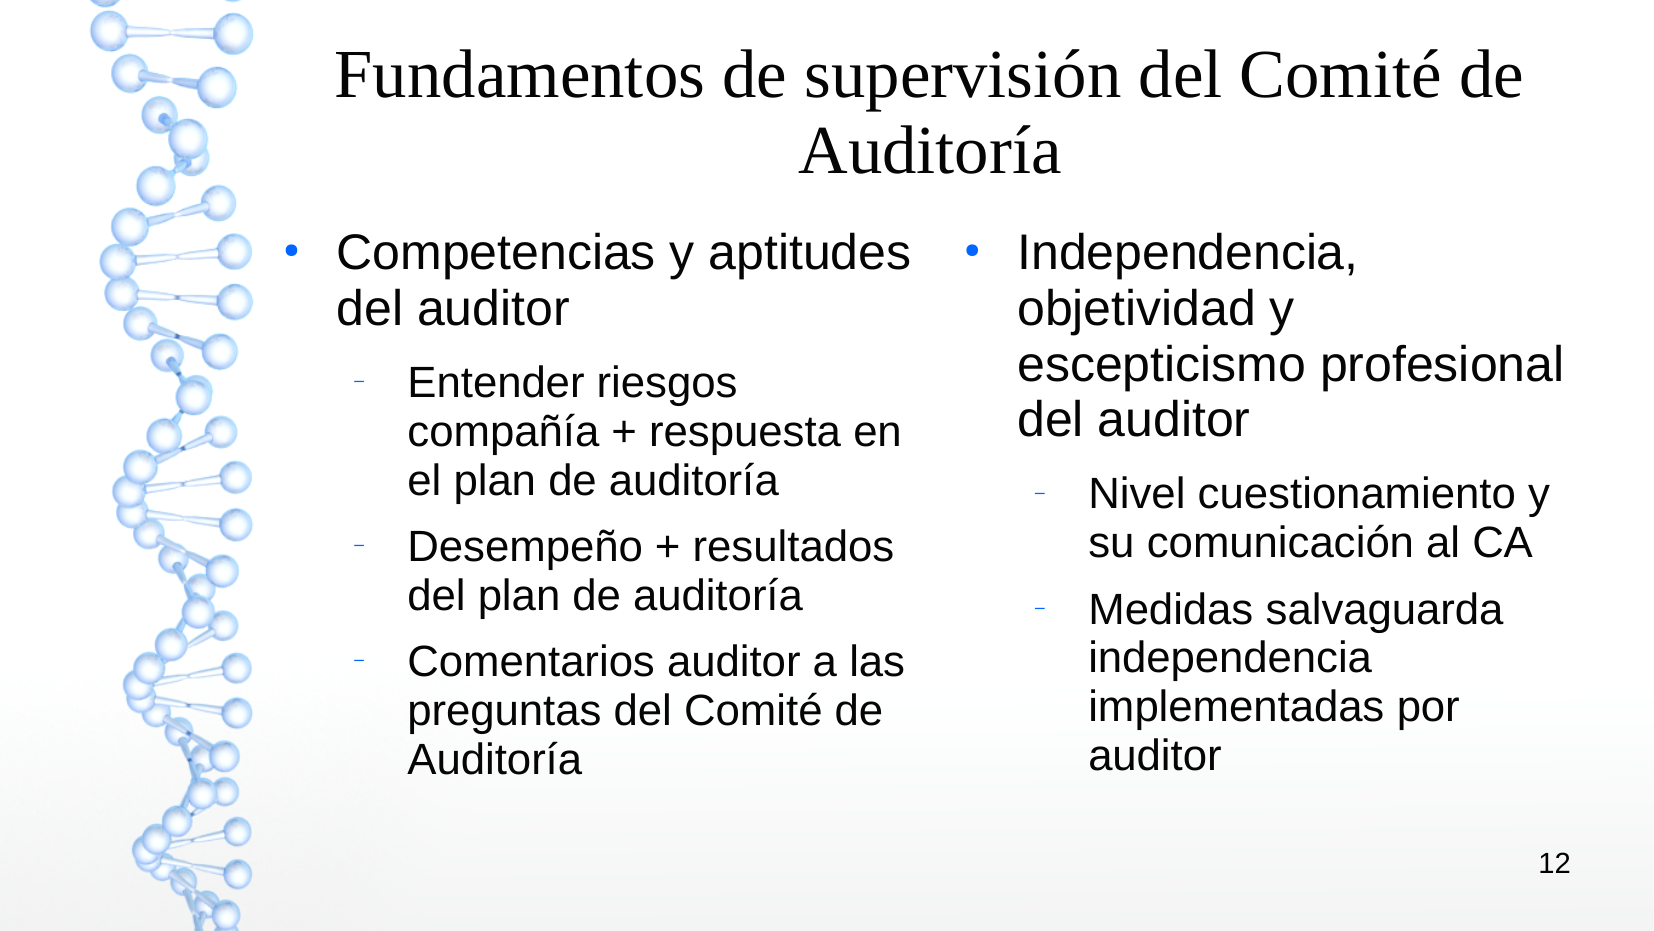

# Fundamentos de supervisión del Comité de Auditoría
Competencias y aptitudes del auditor
Entender riesgos compañía + respuesta en el plan de auditoría
Desempeño + resultados del plan de auditoría
Comentarios auditor a las preguntas del Comité de Auditoría
Independencia, objetividad y escepticismo profesional del auditor
Nivel cuestionamiento y su comunicación al CA
Medidas salvaguarda independencia implementadas por auditor
12